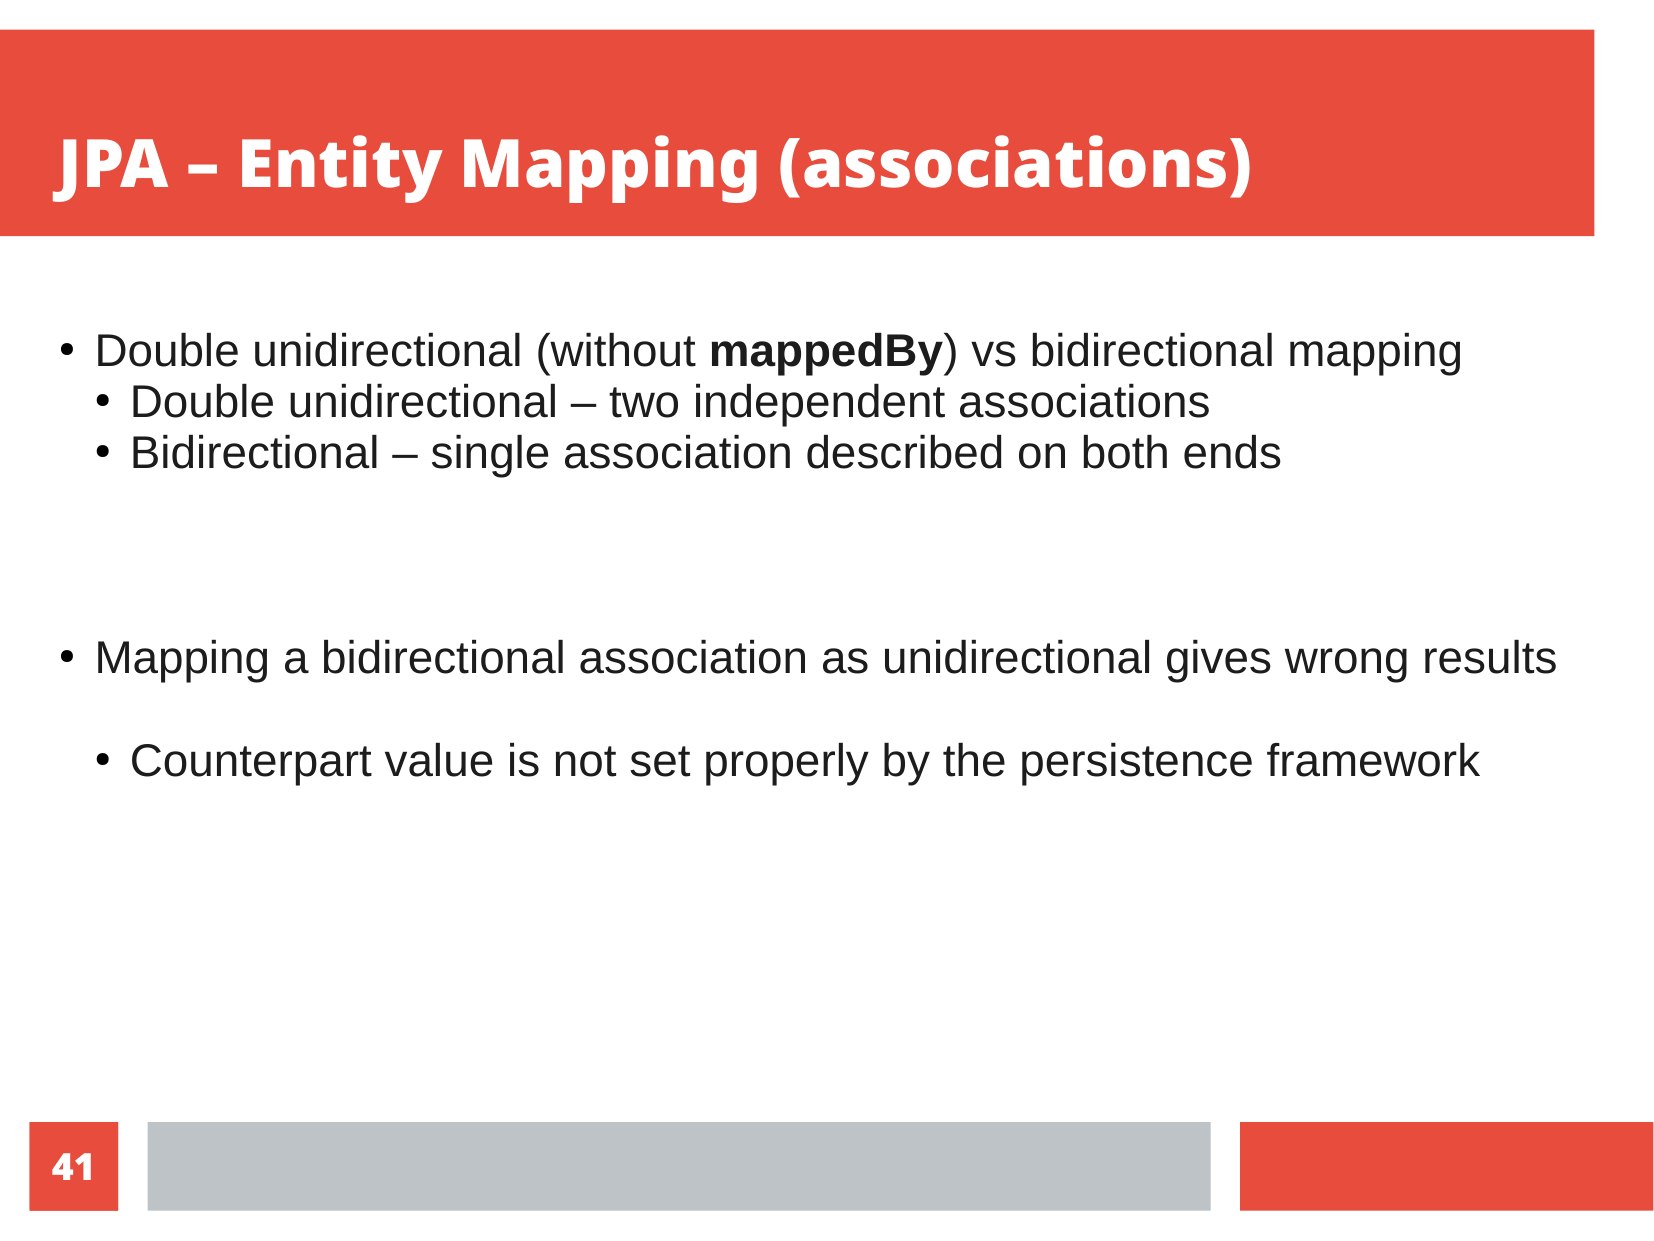

# JPA – Entity Mapping (associations)
Double unidirectional (without mappedBy) vs bidirectional mapping
Double unidirectional – two independent associations
Bidirectional – single association described on both ends
Mapping a bidirectional association as unidirectional gives wrong results
Counterpart value is not set properly by the persistence framework
41